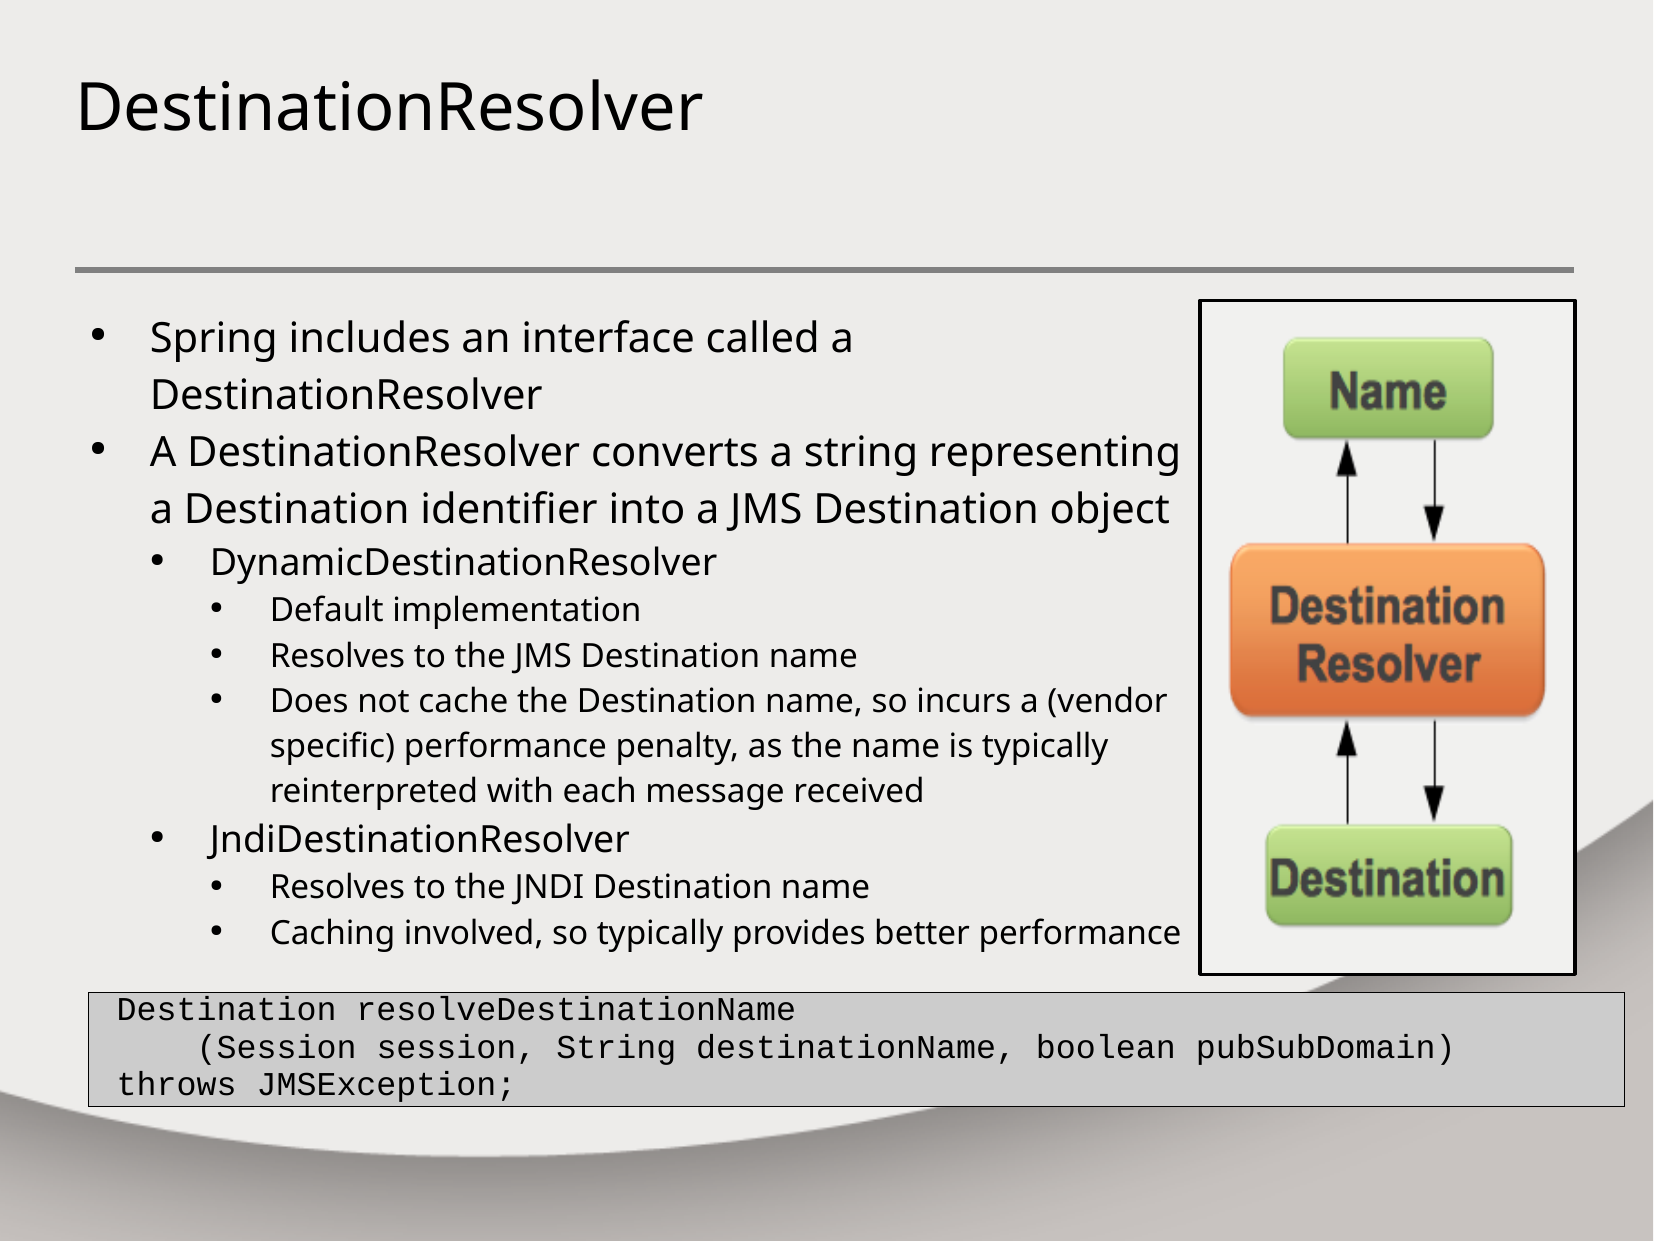

# DestinationResolver
Spring includes an interface called a DestinationResolver
A DestinationResolver converts a string representing a Destination identifier into a JMS Destination object
DynamicDestinationResolver
Default implementation
Resolves to the JMS Destination name
Does not cache the Destination name, so incurs a (vendor specific) performance penalty, as the name is typically reinterpreted with each message received
JndiDestinationResolver
Resolves to the JNDI Destination name
Caching involved, so typically provides better performance
Destination resolveDestinationName
 (Session session, String destinationName, boolean pubSubDomain)
throws JMSException;